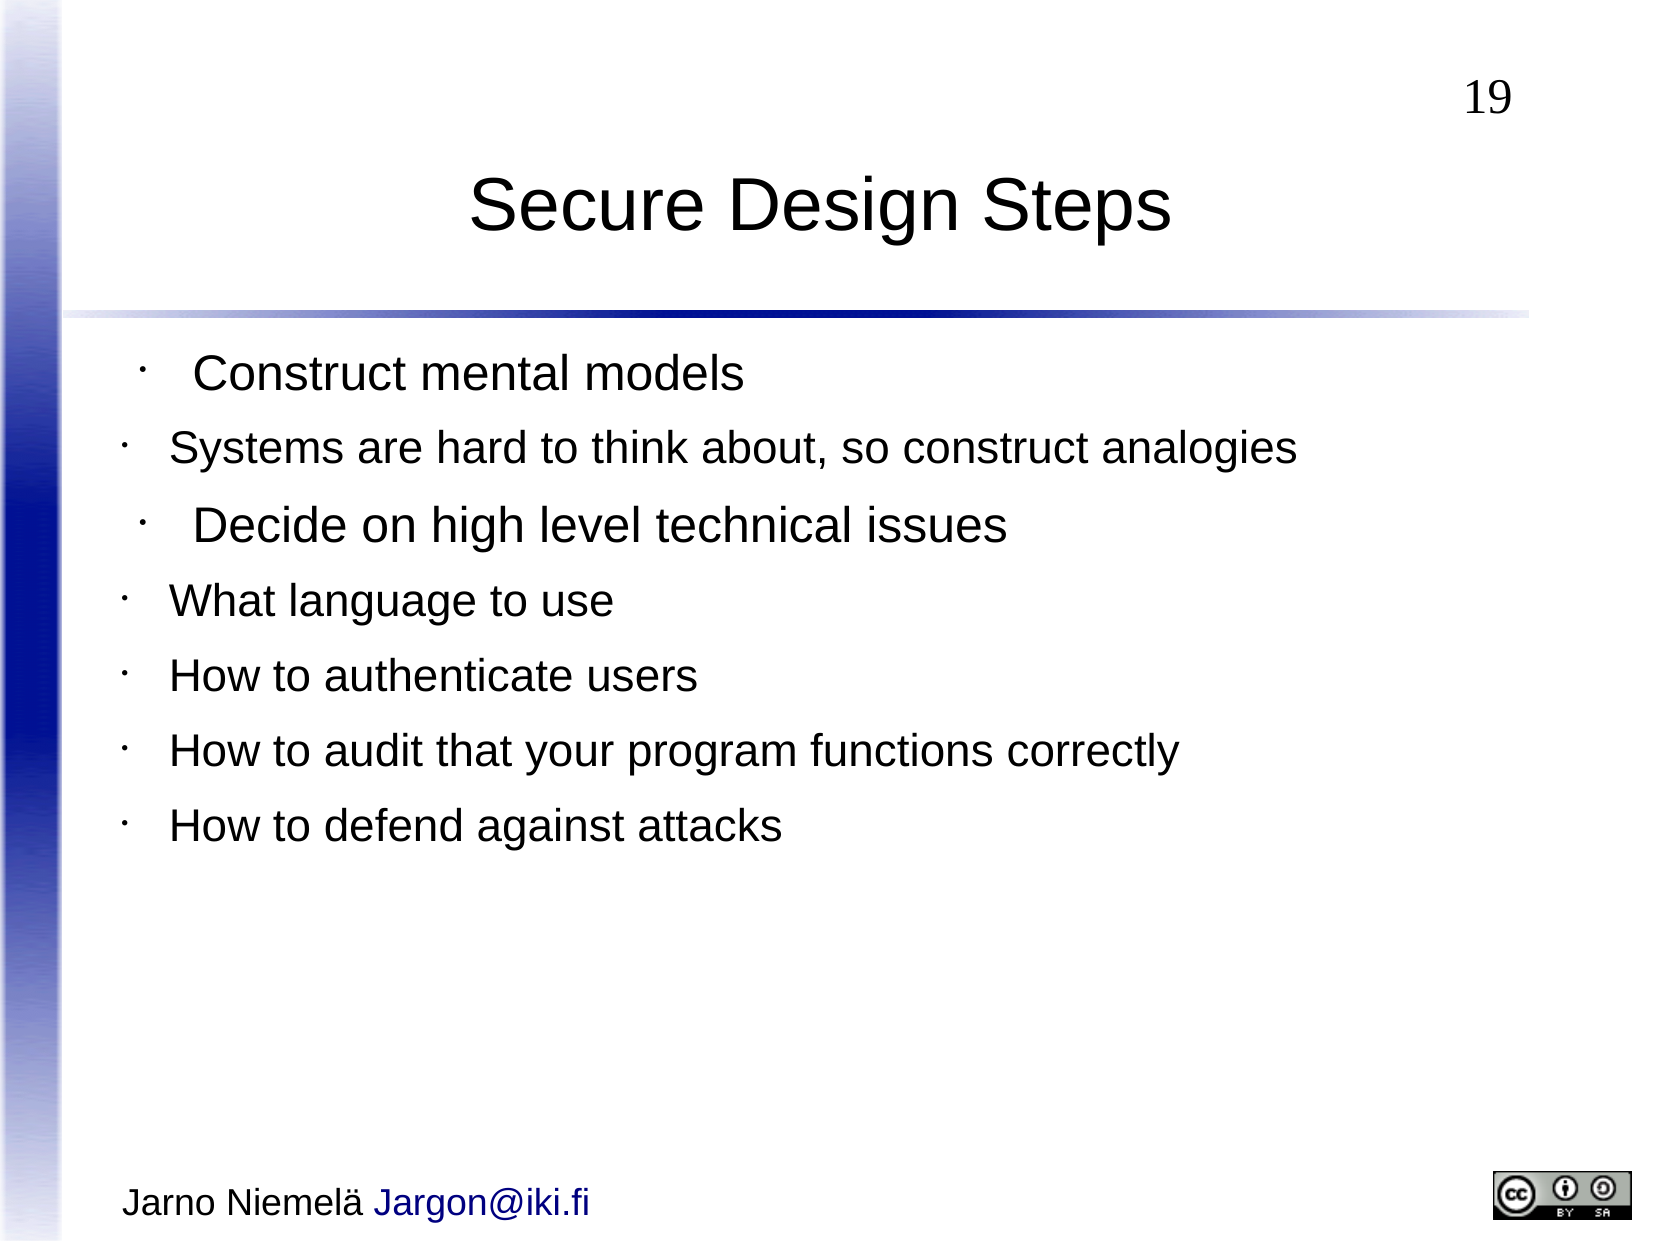

# Secure Design Steps
Construct mental models
Systems are hard to think about, so construct analogies
Decide on high level technical issues
What language to use
How to authenticate users
How to audit that your program functions correctly
How to defend against attacks